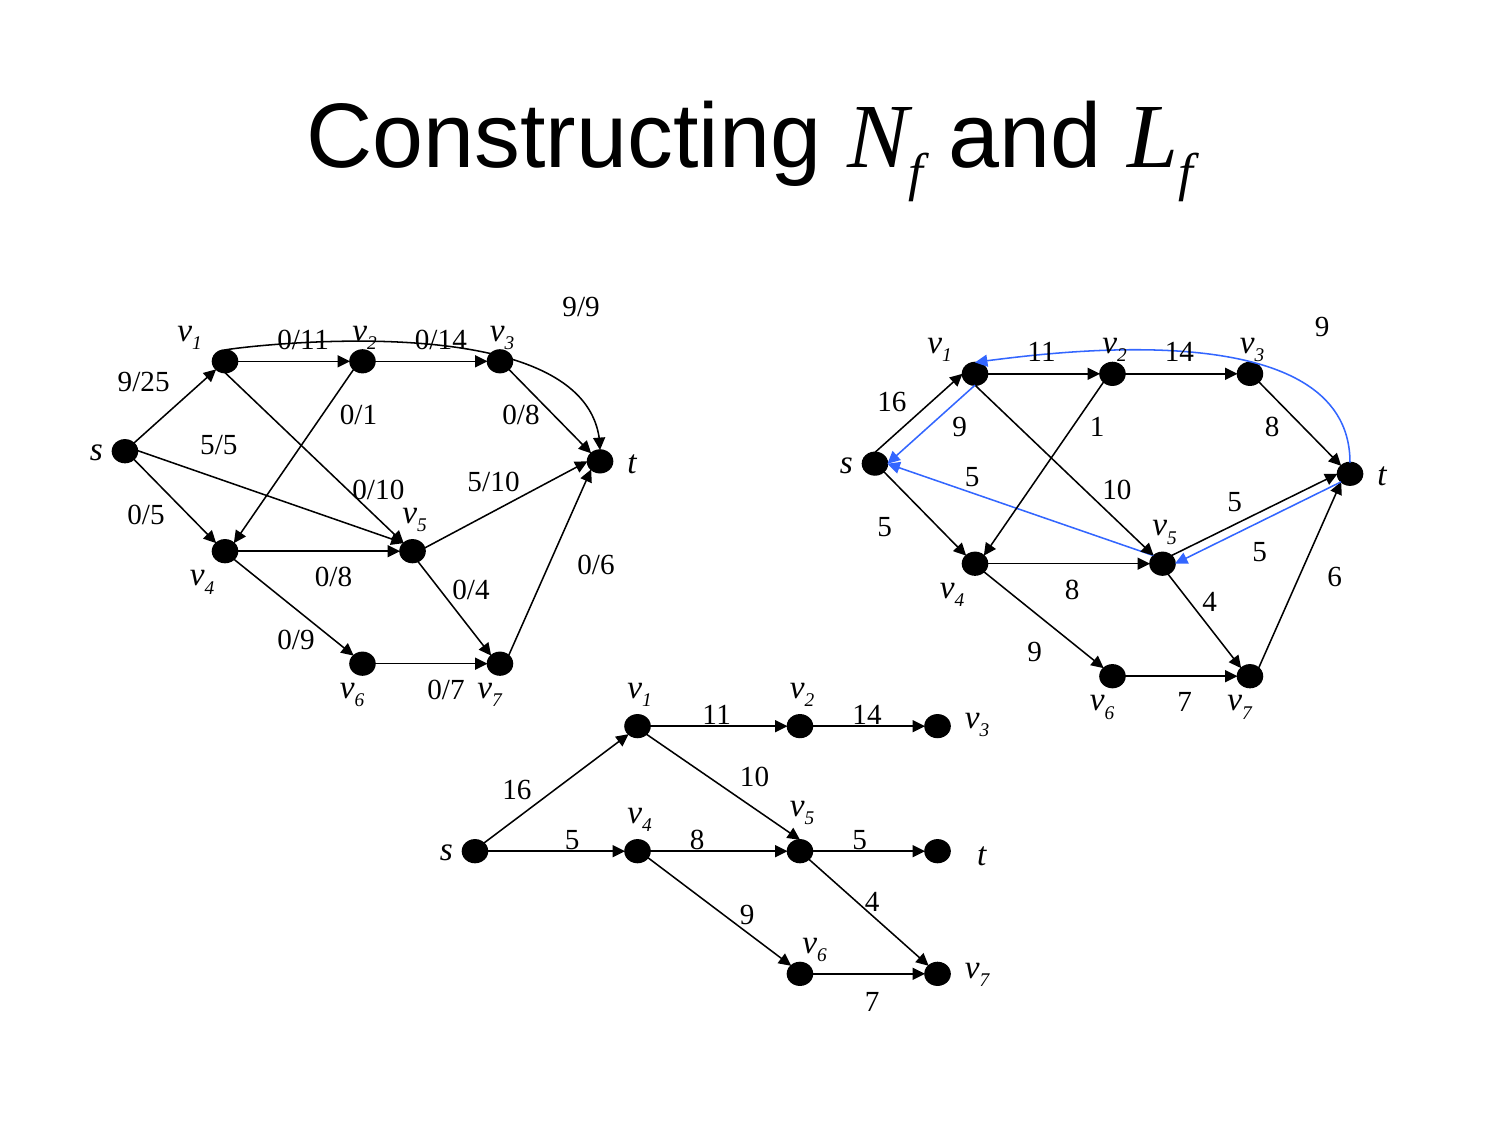

# Constructing Nf and Lf
9/9
v1
v2
v3
9
0/11
0/14
v1
v2
v3
11
14
9/25
16
0/1
0/8
9
1
8
s
5/5
t
s
t
5
0/10
5/10
10
5
v5
0/5
v5
5
5
0/6
v4
0/8
6
v4
0/4
8
4
0/9
9
v6
v7
v1
v2
0/7
v6
v7
7
11
14
v3
10
16
v5
v4
5
8
5
s
t
4
9
v6
v7
7